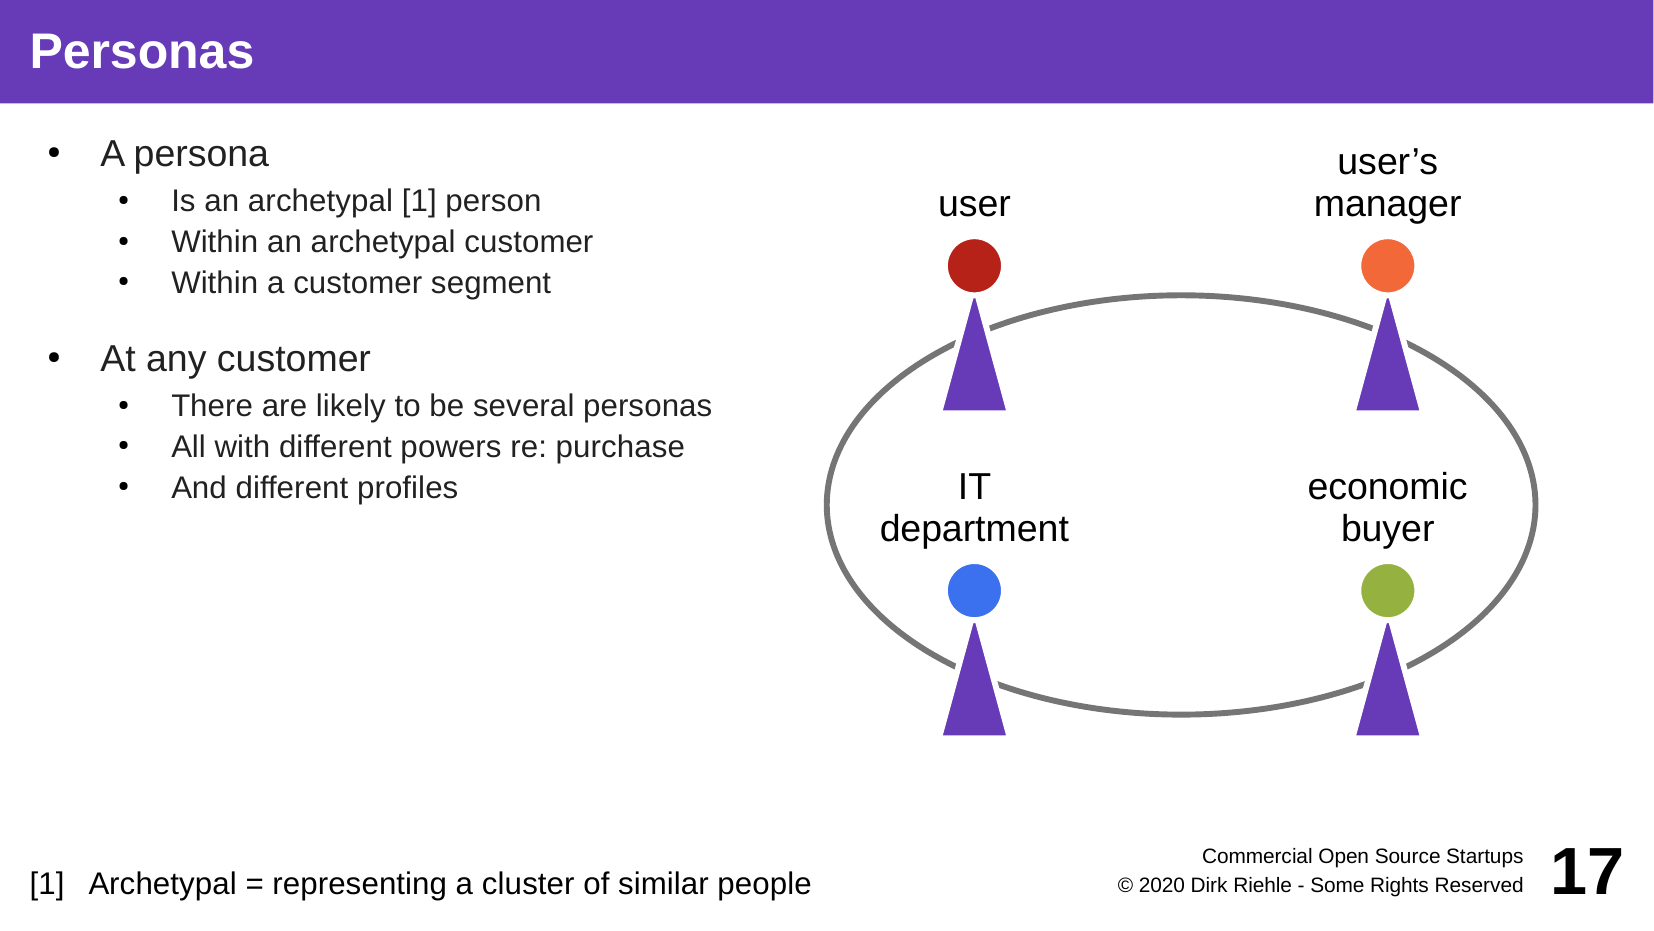

# Personas
user
user’s
manager
IT department
economic buyer
A persona
Is an archetypal [1] person
Within an archetypal customer
Within a customer segment
At any customer
There are likely to be several personas
All with different powers re: purchase
And different profiles
[1]	Archetypal = representing a cluster of similar people
Commercial Open Source Startups
17
© 2020 Dirk Riehle - Some Rights Reserved